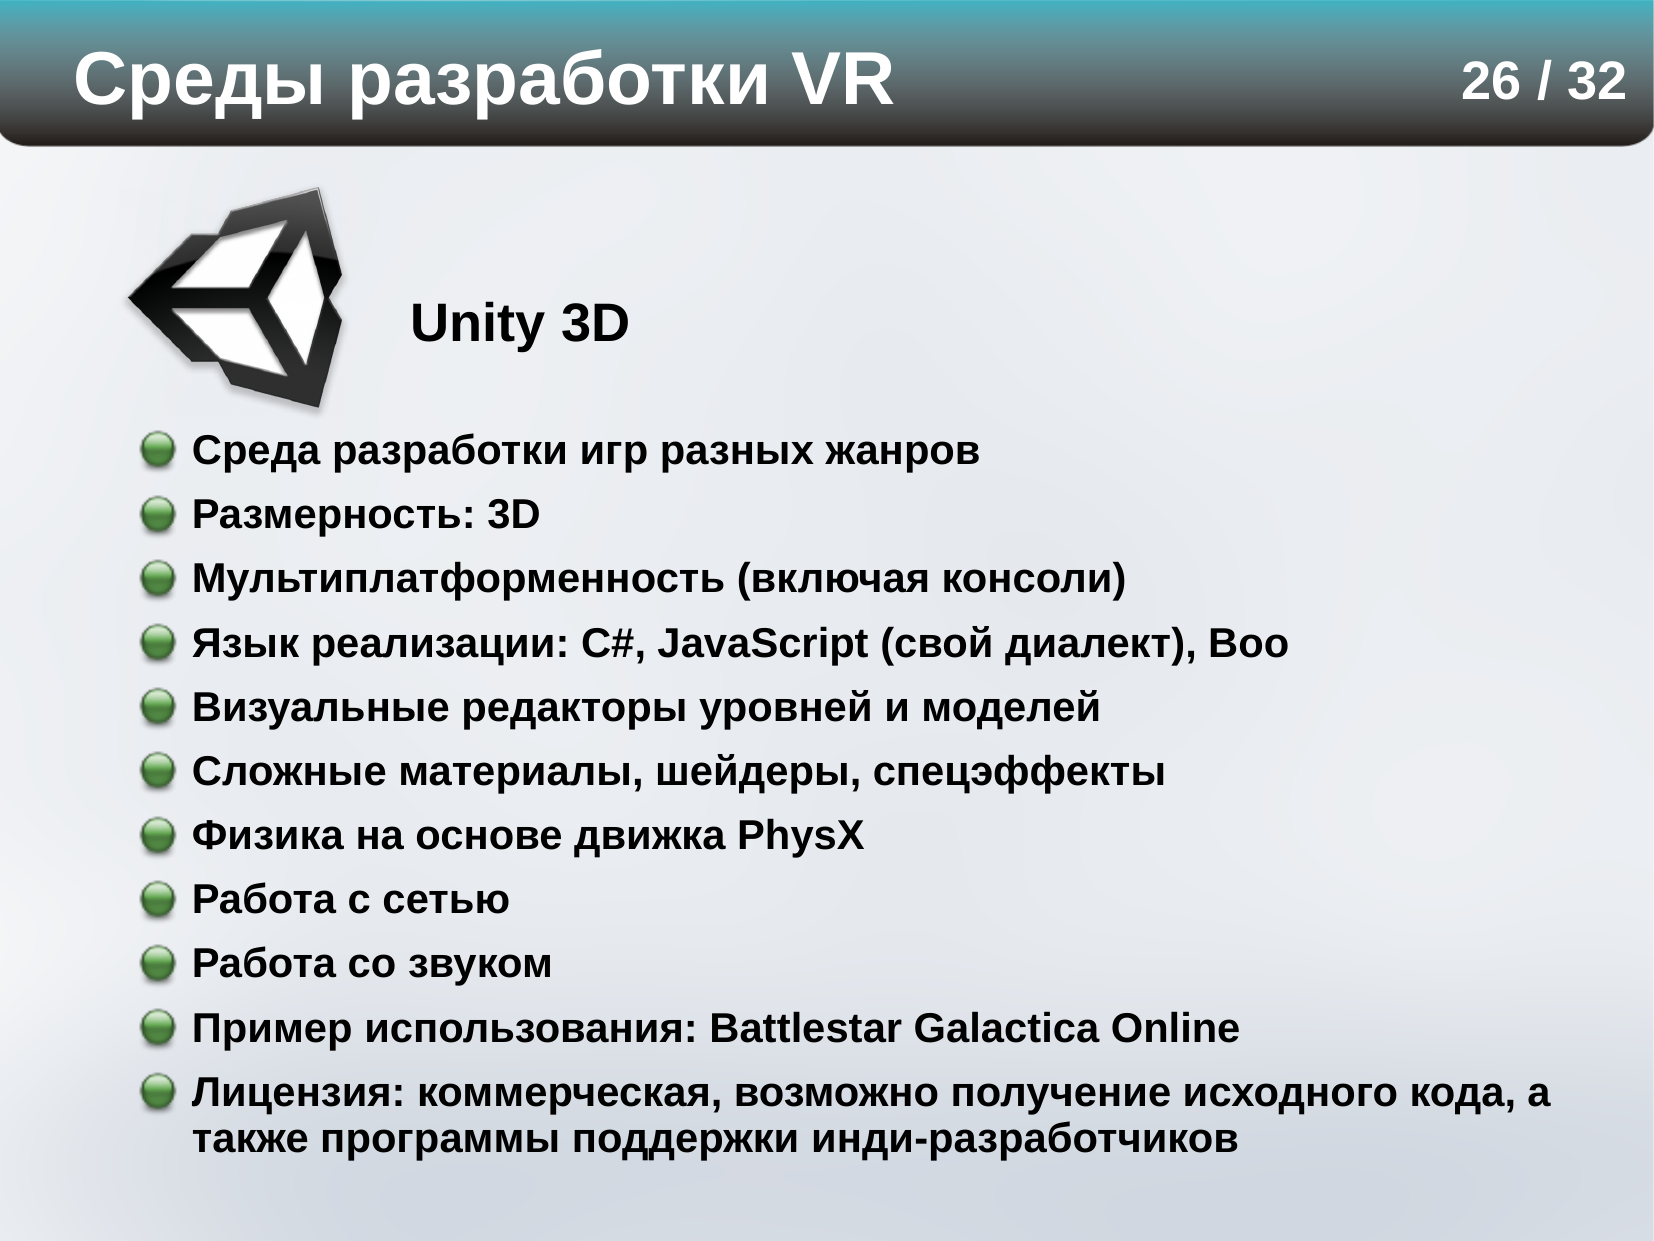

Среды разработки VR
Unity 3D
Среда разработки игр разных жанров
Размерность: 3D
Мультиплатформенность (включая консоли)
Язык реализации: C#, JavaScript (свой диалект), Boo
Визуальные редакторы уровней и моделей
Сложные материалы, шейдеры, спецэффекты
Физика на основе движка PhysX
Работа с сетью
Работа со звуком
Пример использования: Battlestar Galactica Online
Лицензия: коммерческая, возможно получение исходного кода, а также программы поддержки инди-разработчиков